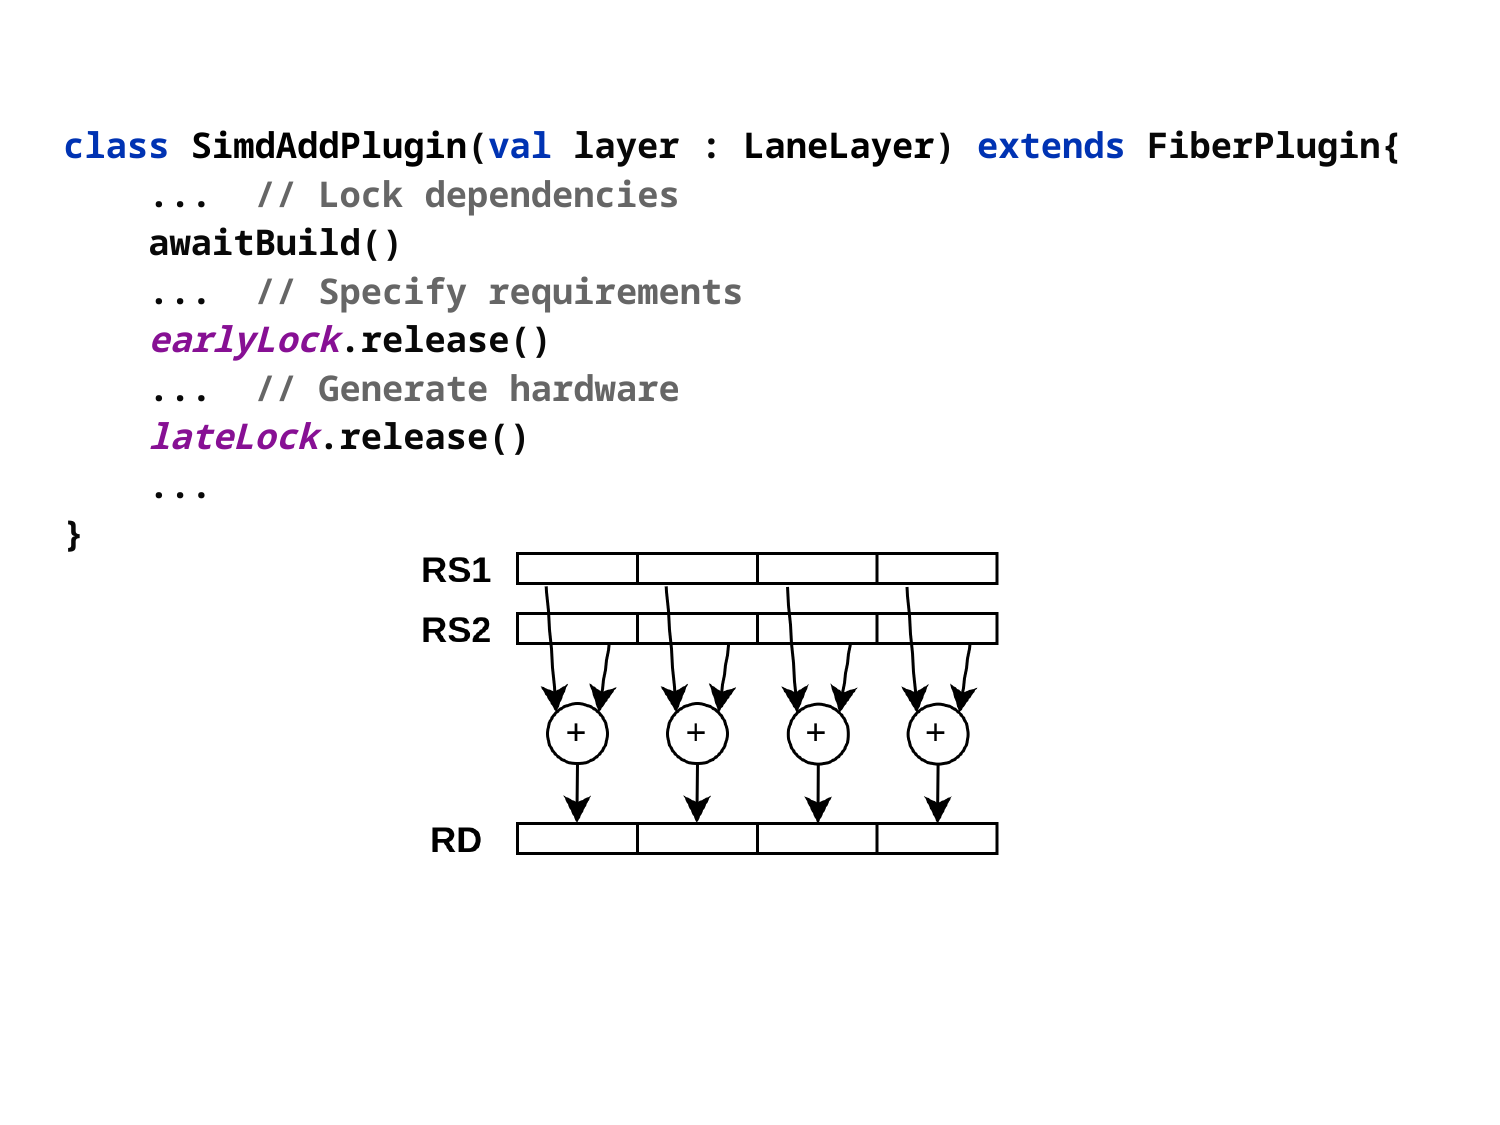

class SimdAddPlugin(val layer : LaneLayer) extends FiberPlugin{
 ... // Lock dependencies
 awaitBuild()
 ... // Specify requirements
 earlyLock.release()
 ... // Generate hardware
 lateLock.release()
 ...
}